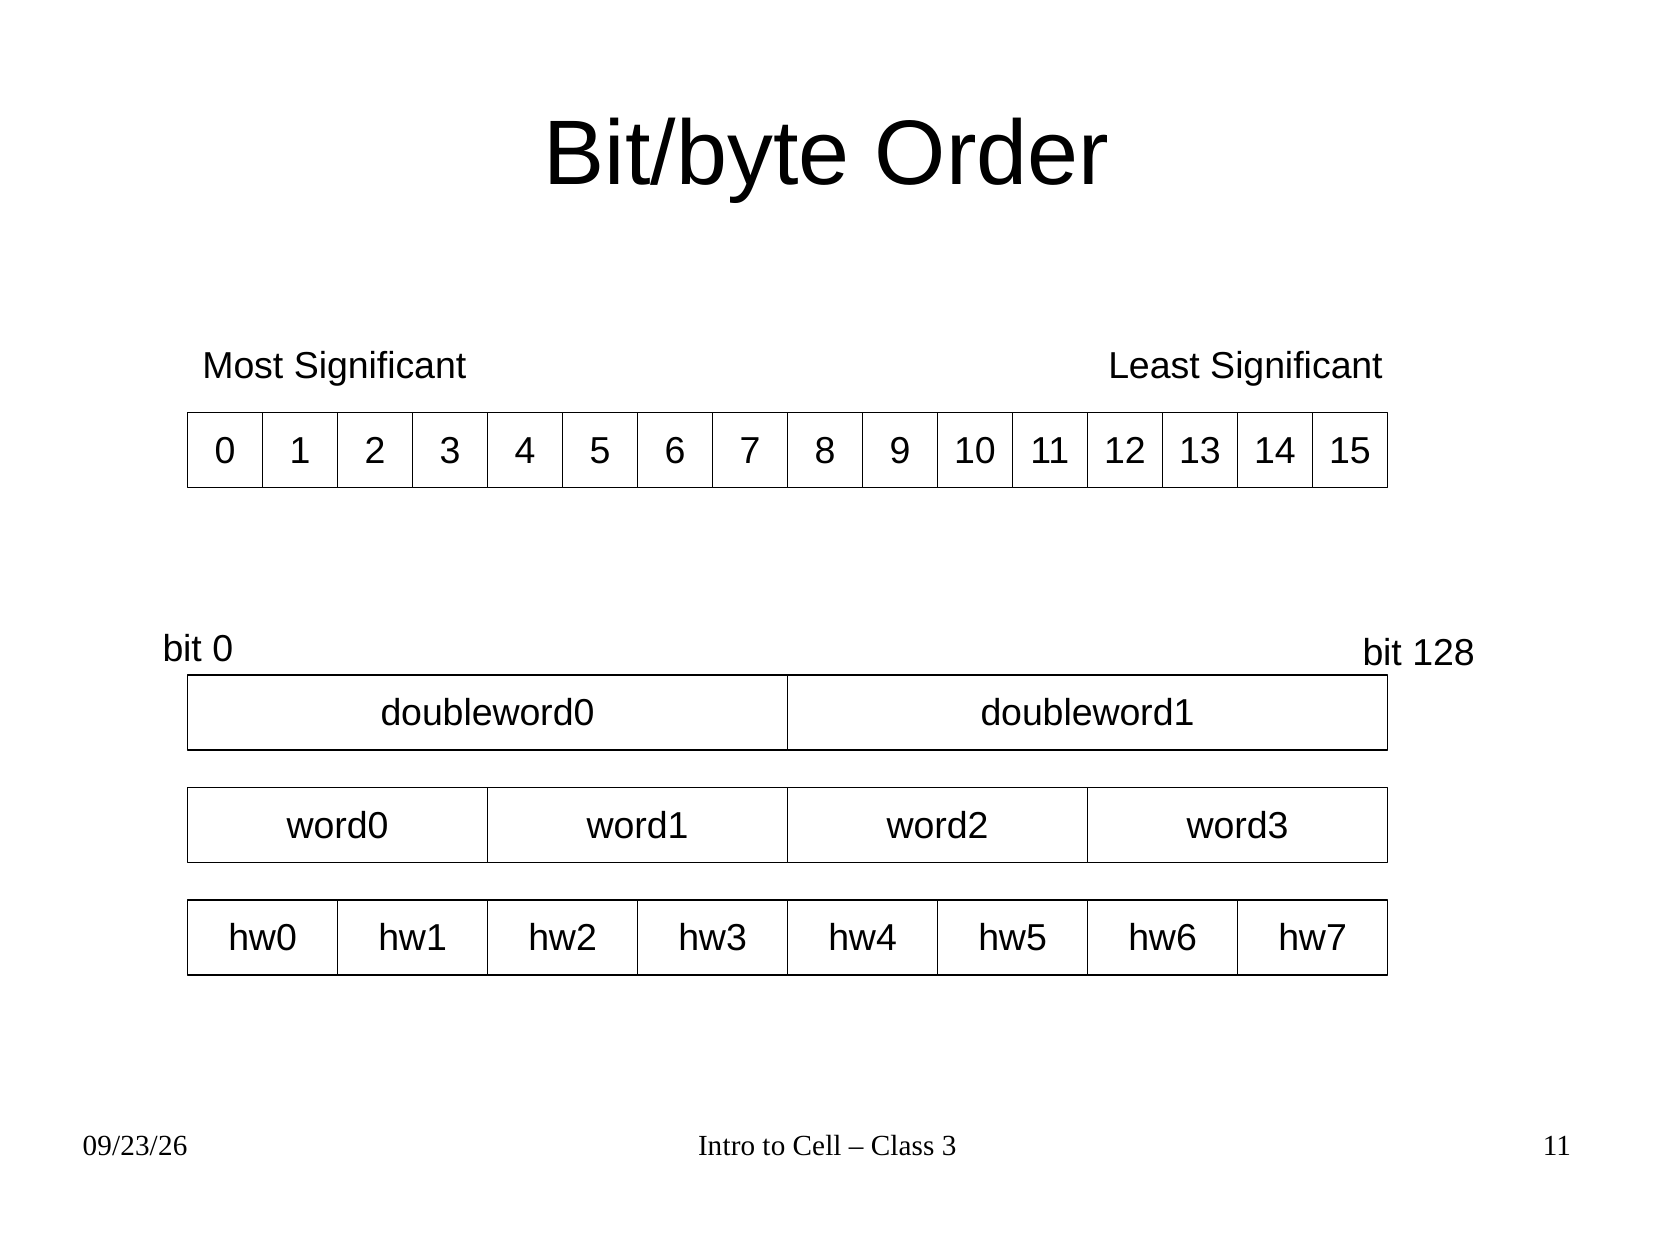

# Bit/byte Order
Most Significant
Least Significant
0
1
2
3
4
5
6
7
8
9
10
11
12
13
14
15
bit 0
bit 128
doubleword0
doubleword1
word0
word1
word2
word3
hw0
hw1
hw2
hw3
hw4
hw5
hw6
hw7
Cell Programming Workshop
11